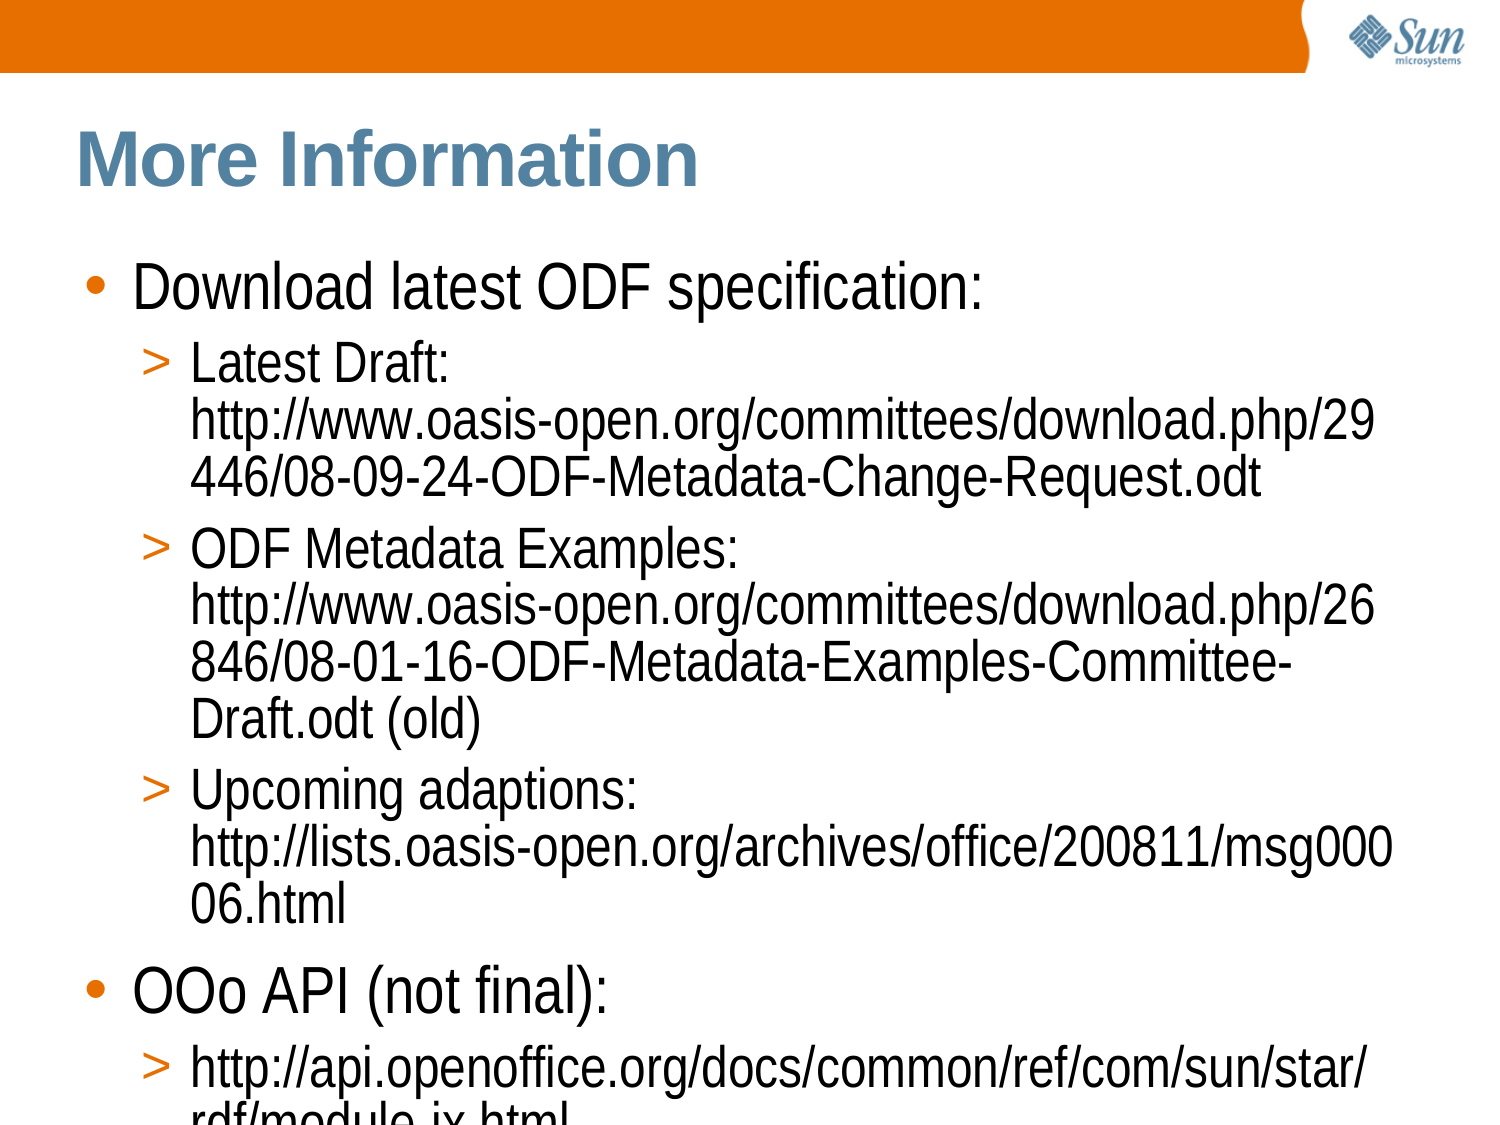

# More Information
Download latest ODF specification:
Latest Draft: http://www.oasis-open.org/committees/download.php/29446/08-09-24-ODF-Metadata-Change-Request.odt
ODF Metadata Examples: http://www.oasis-open.org/committees/download.php/26846/08-01-16-ODF-Metadata-Examples-Committee-Draft.odt (old)
Upcoming adaptions: http://lists.oasis-open.org/archives/office/200811/msg00006.html
OOo API (not final):
http://api.openoffice.org/docs/common/ref/com/sun/star/rdf/module-ix.html